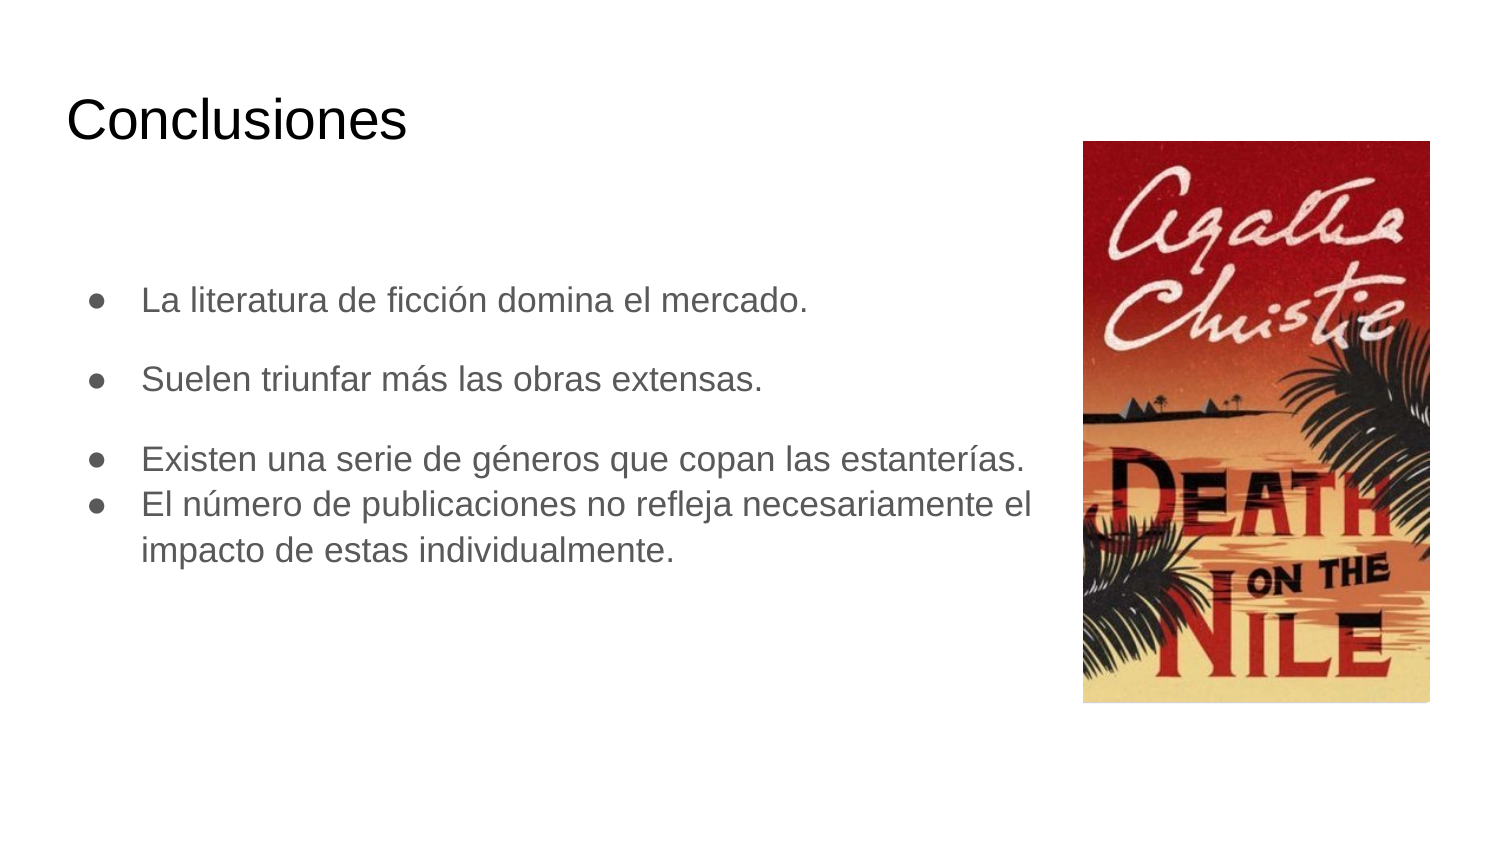

# Conclusiones
La literatura de ficción domina el mercado.
Suelen triunfar más las obras extensas.
Existen una serie de géneros que copan las estanterías.
El número de publicaciones no refleja necesariamente el impacto de estas individualmente.